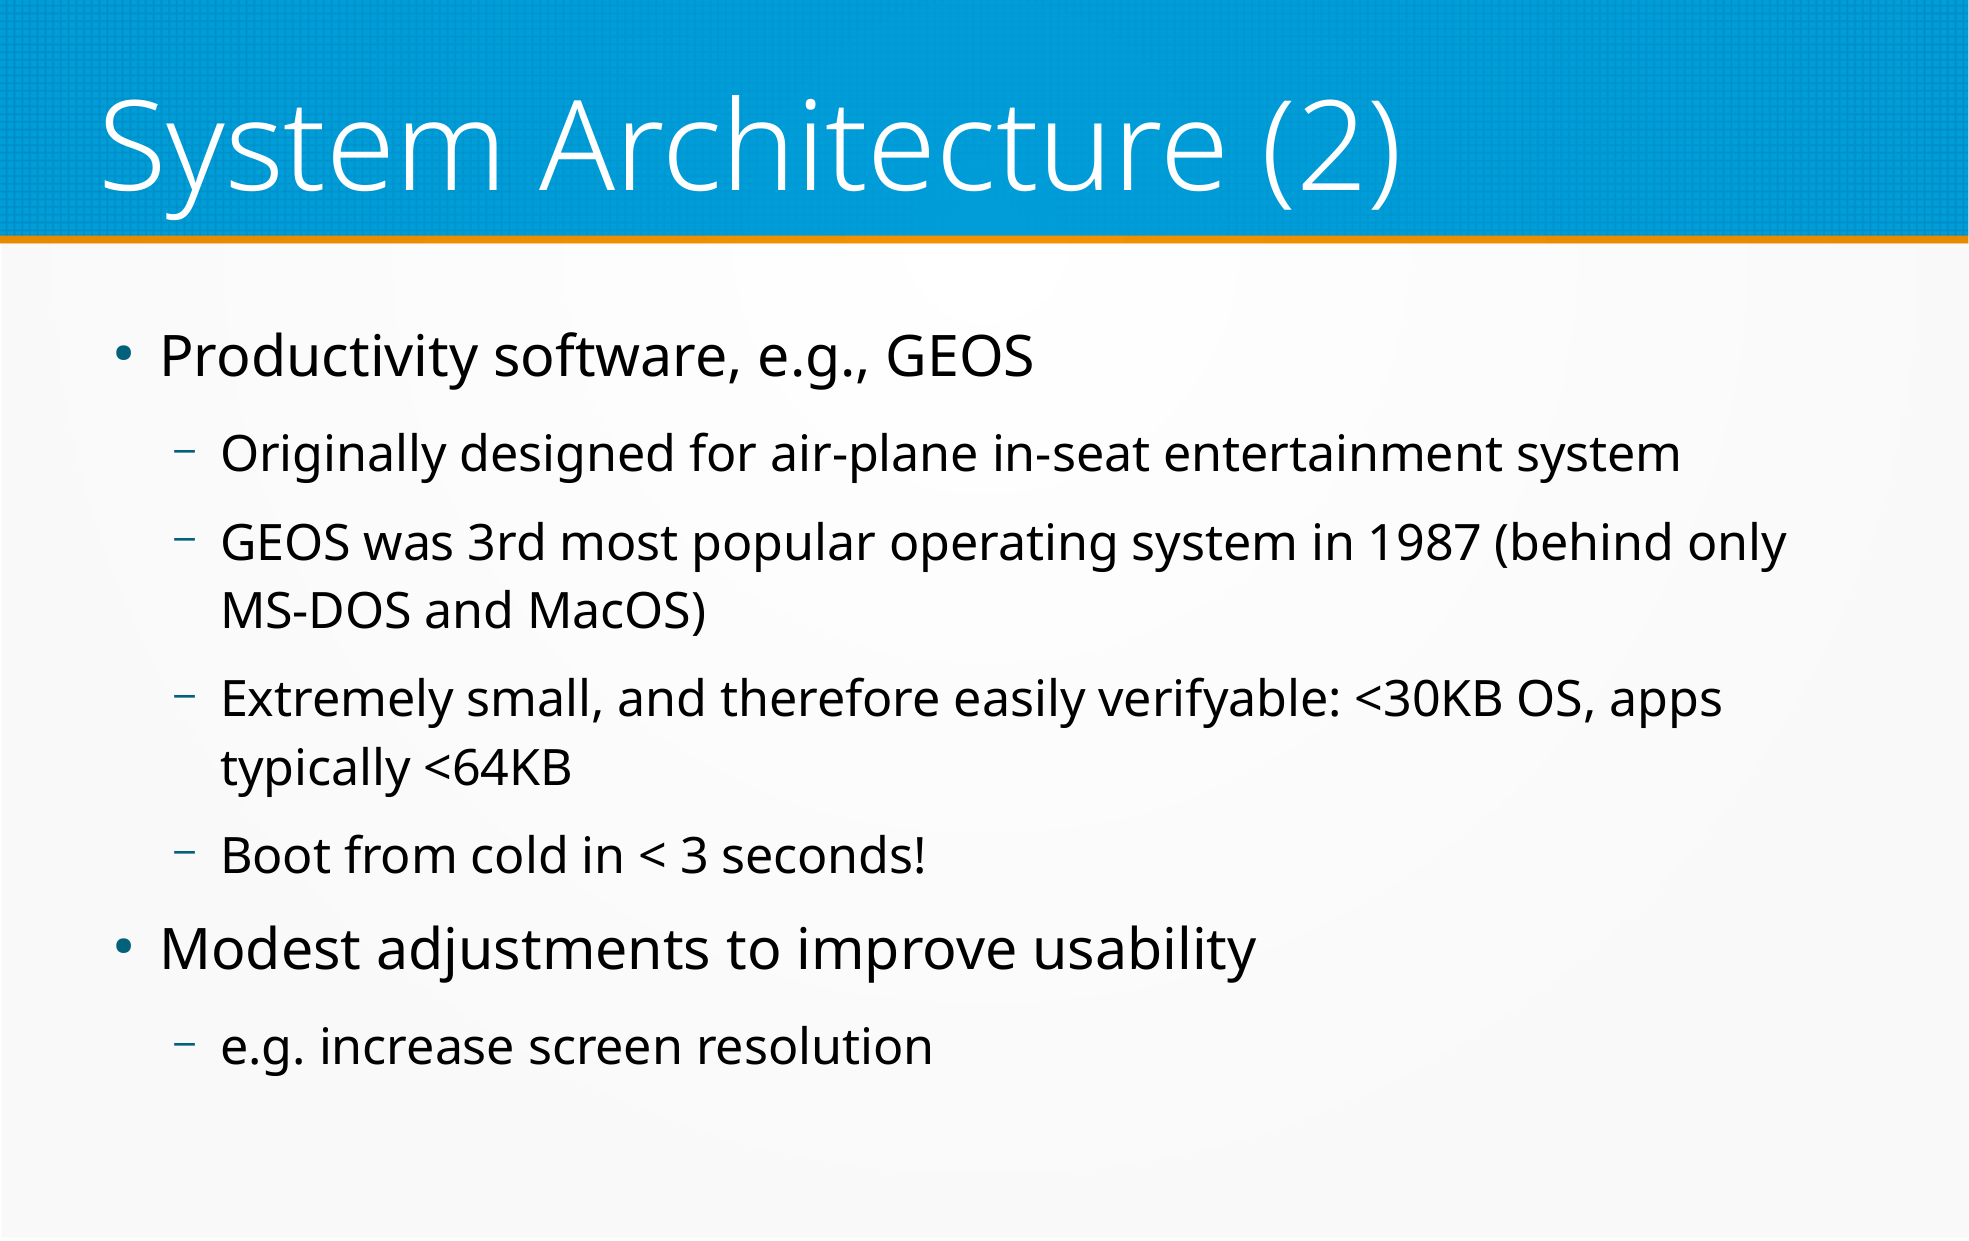

# System Architecture (2)
Productivity software, e.g., GEOS
Originally designed for air-plane in-seat entertainment system
GEOS was 3rd most popular operating system in 1987 (behind only MS-DOS and MacOS)
Extremely small, and therefore easily verifyable: <30KB OS, apps typically <64KB
Boot from cold in < 3 seconds!
Modest adjustments to improve usability
e.g. increase screen resolution